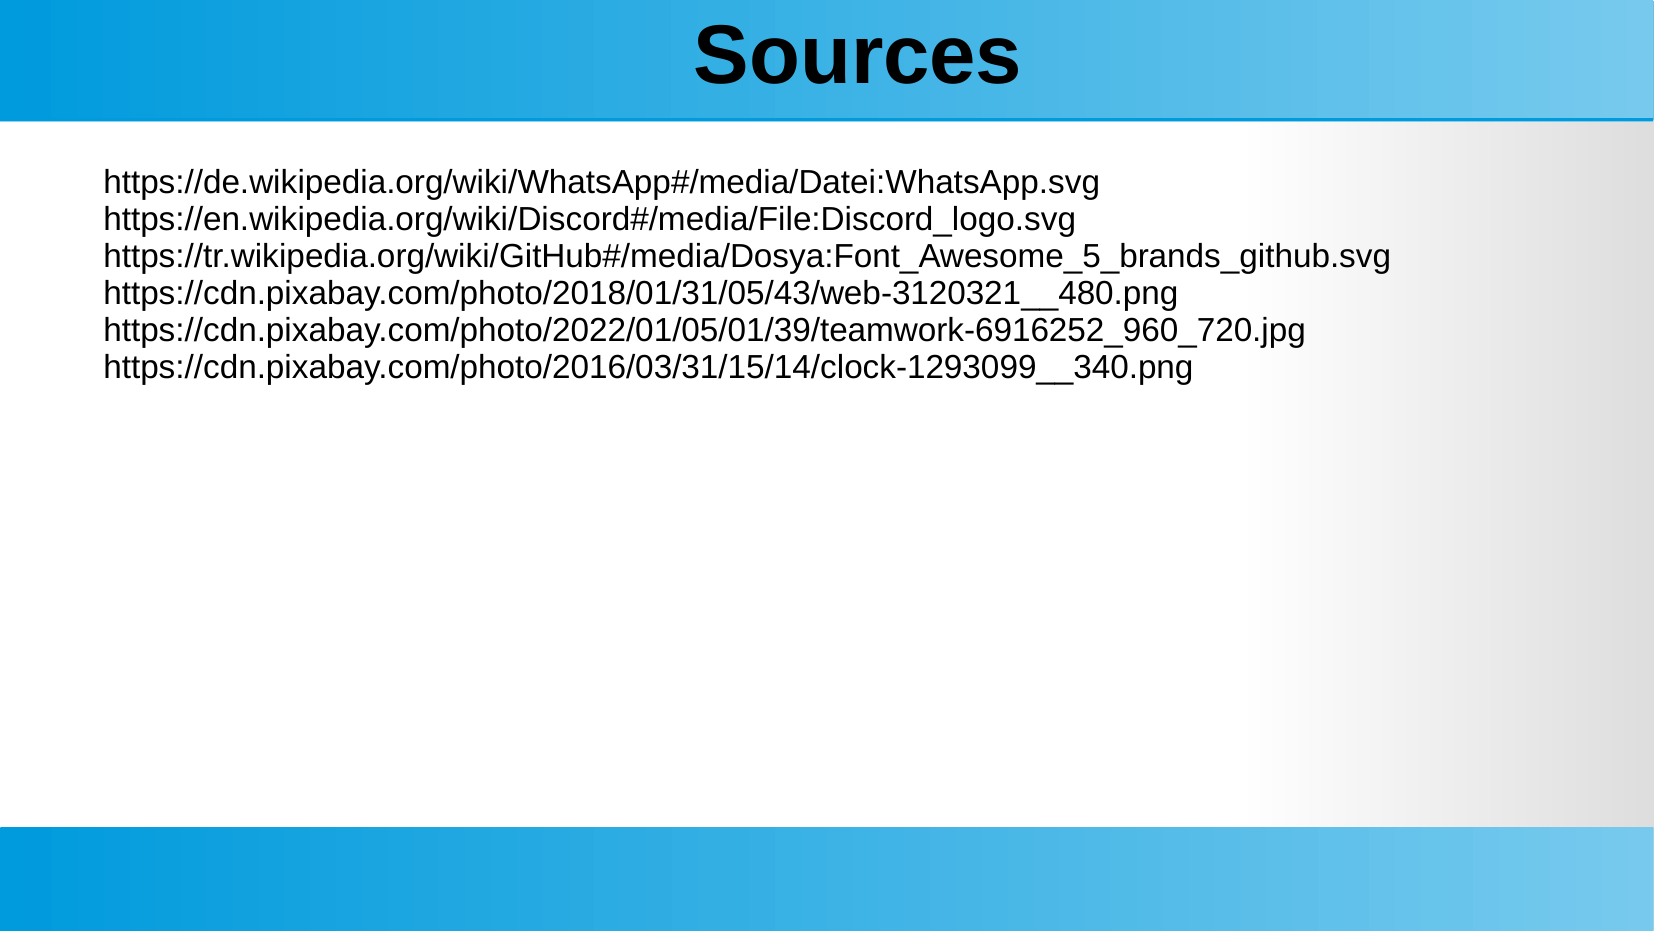

Sources
https://de.wikipedia.org/wiki/WhatsApp#/media/Datei:WhatsApp.svg
https://en.wikipedia.org/wiki/Discord#/media/File:Discord_logo.svg
https://tr.wikipedia.org/wiki/GitHub#/media/Dosya:Font_Awesome_5_brands_github.svg
https://cdn.pixabay.com/photo/2018/01/31/05/43/web-3120321__480.png
https://cdn.pixabay.com/photo/2022/01/05/01/39/teamwork-6916252_960_720.jpg
https://cdn.pixabay.com/photo/2016/03/31/15/14/clock-1293099__340.png